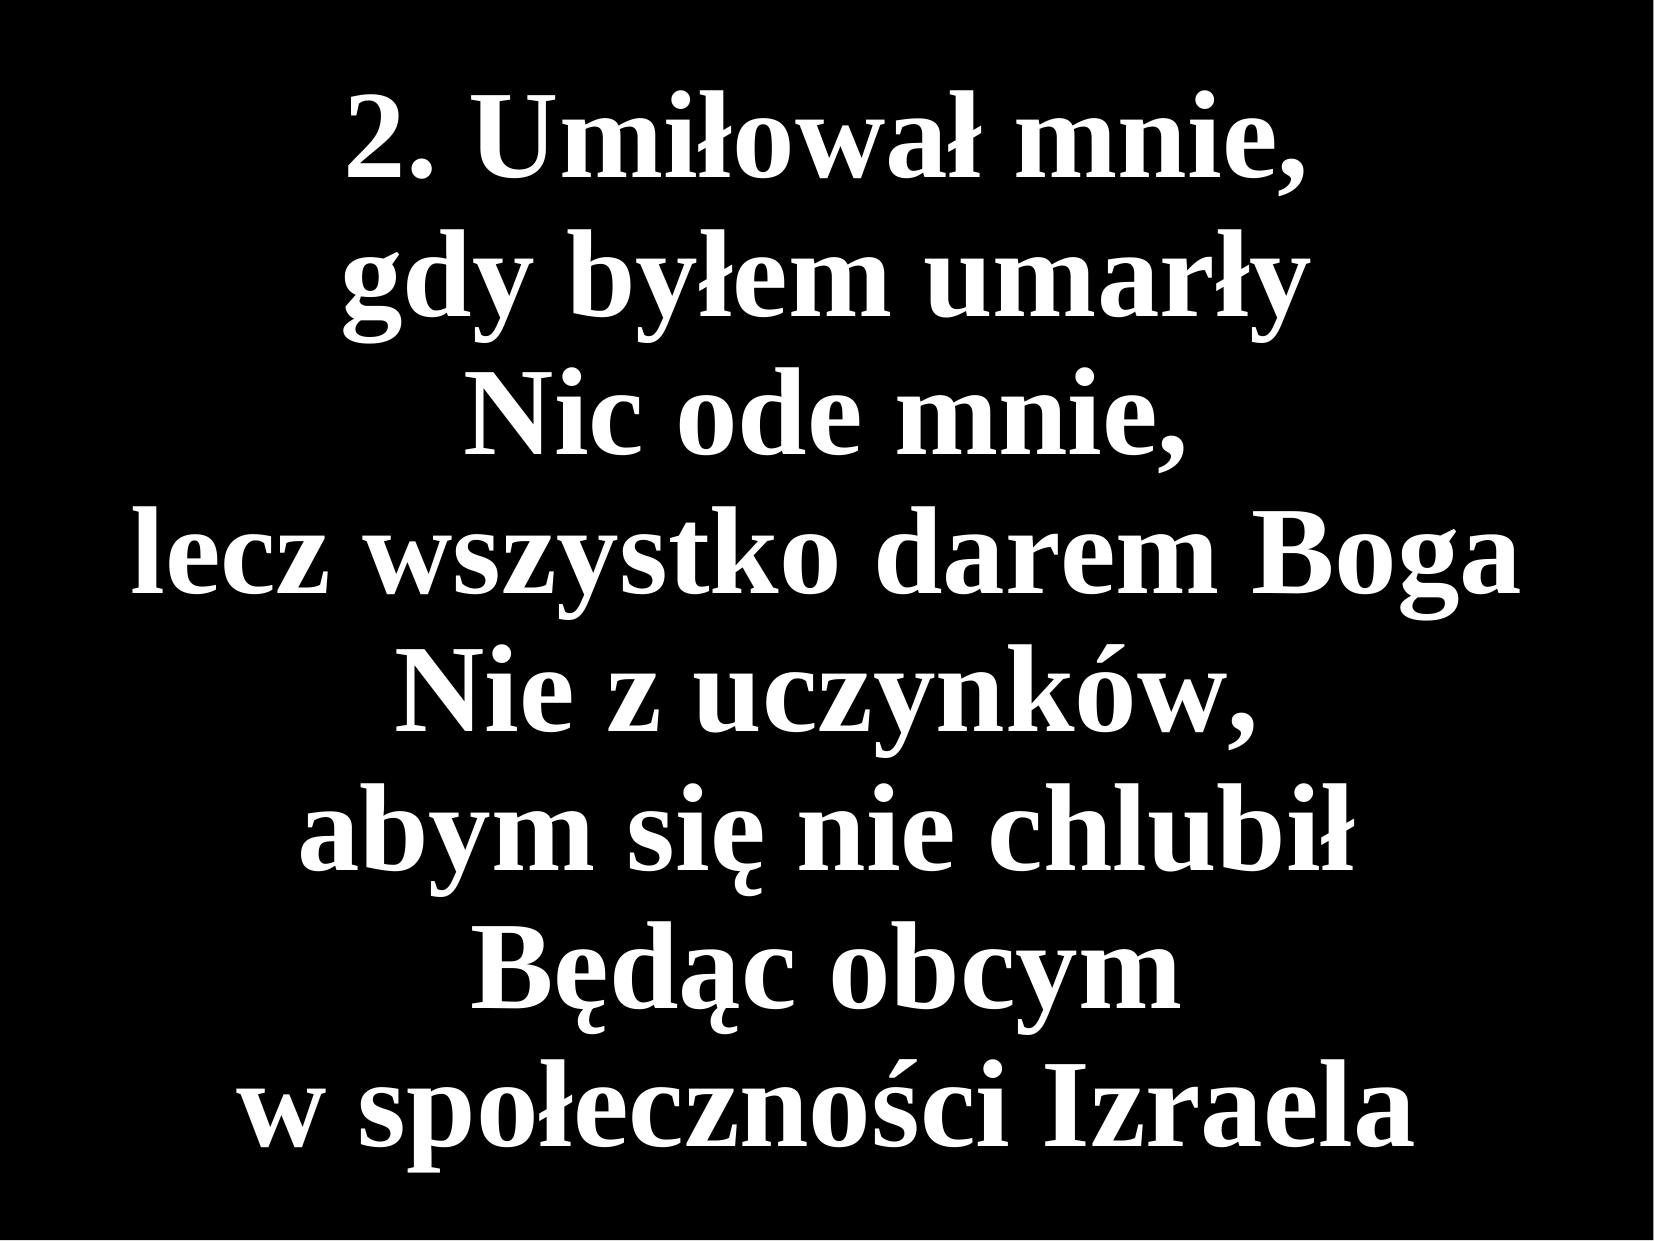

# 2. Umiłował mnie, gdy byłem umarły Nic ode mnie, lecz wszystko darem Boga Nie z uczynków, abym się nie chlubił Będąc obcym w społeczności Izraela